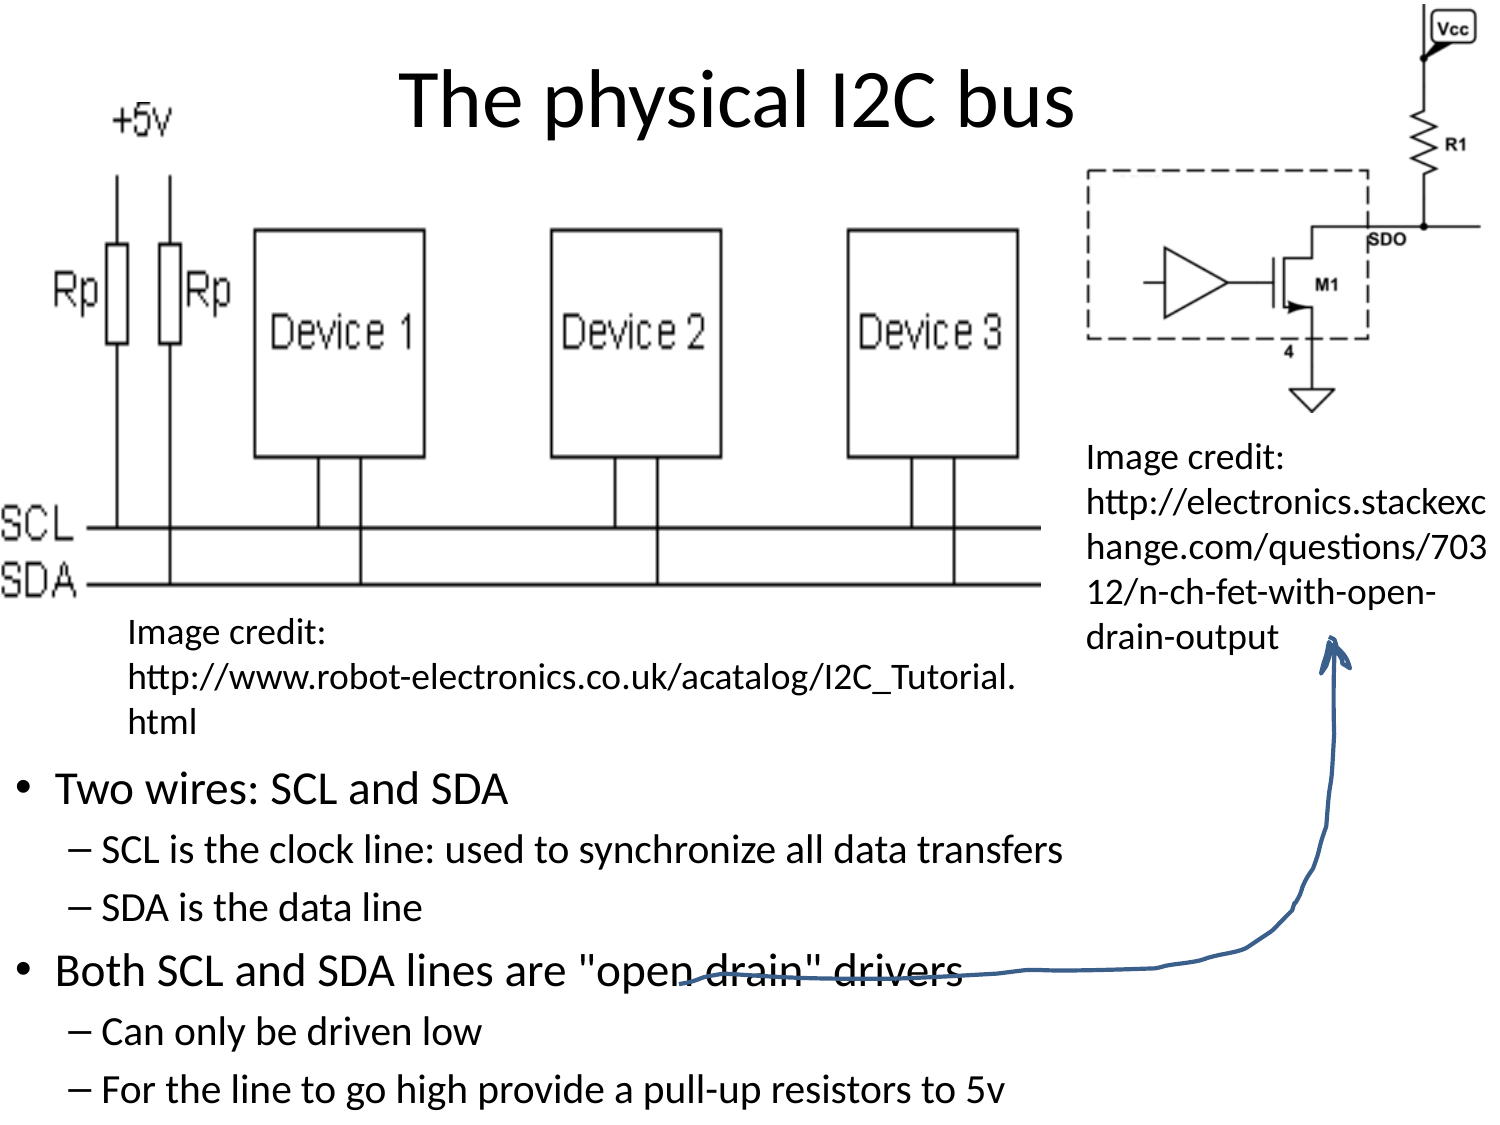

# The physical I2C bus
Image credit: http://electronics.stackexchange.com/questions/70312/n-ch-fet-with-open-drain-output
Image credit: http://www.robot-electronics.co.uk/acatalog/I2C_Tutorial.html
Two wires: SCL and SDA
SCL is the clock line: used to synchronize all data transfers
SDA is the data line
Both SCL and SDA lines are "open drain" drivers
Can only be driven low
For the line to go high provide a pull-up resistors to 5v